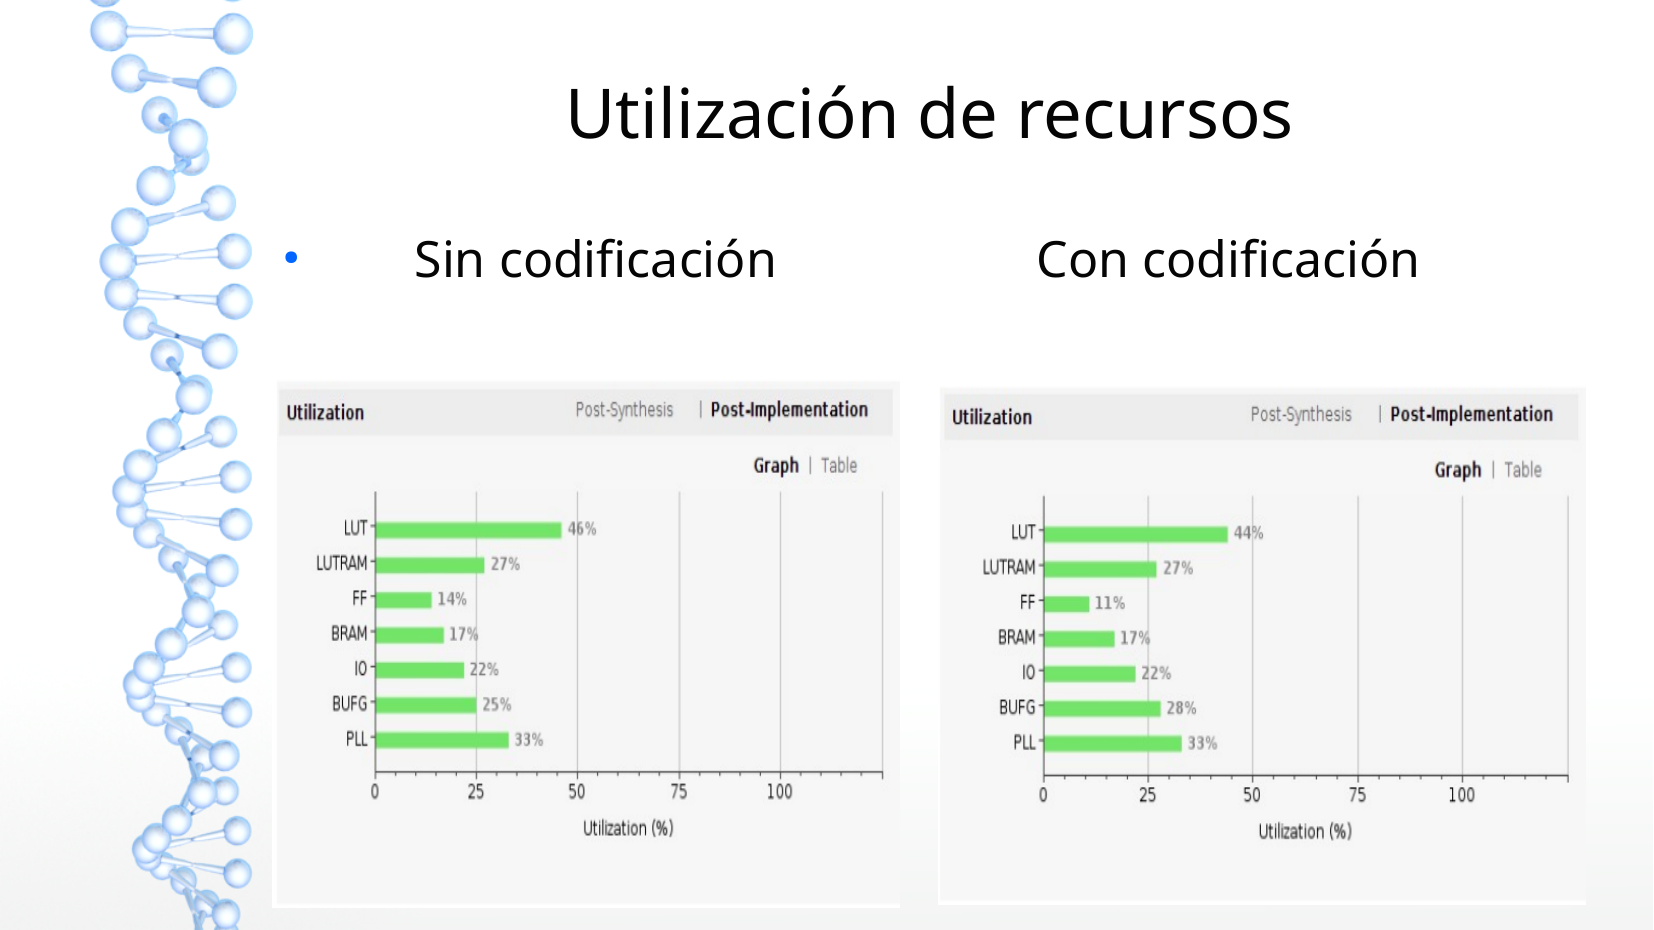

# Utilización de recursos
 Sin codificación Con codificación
38